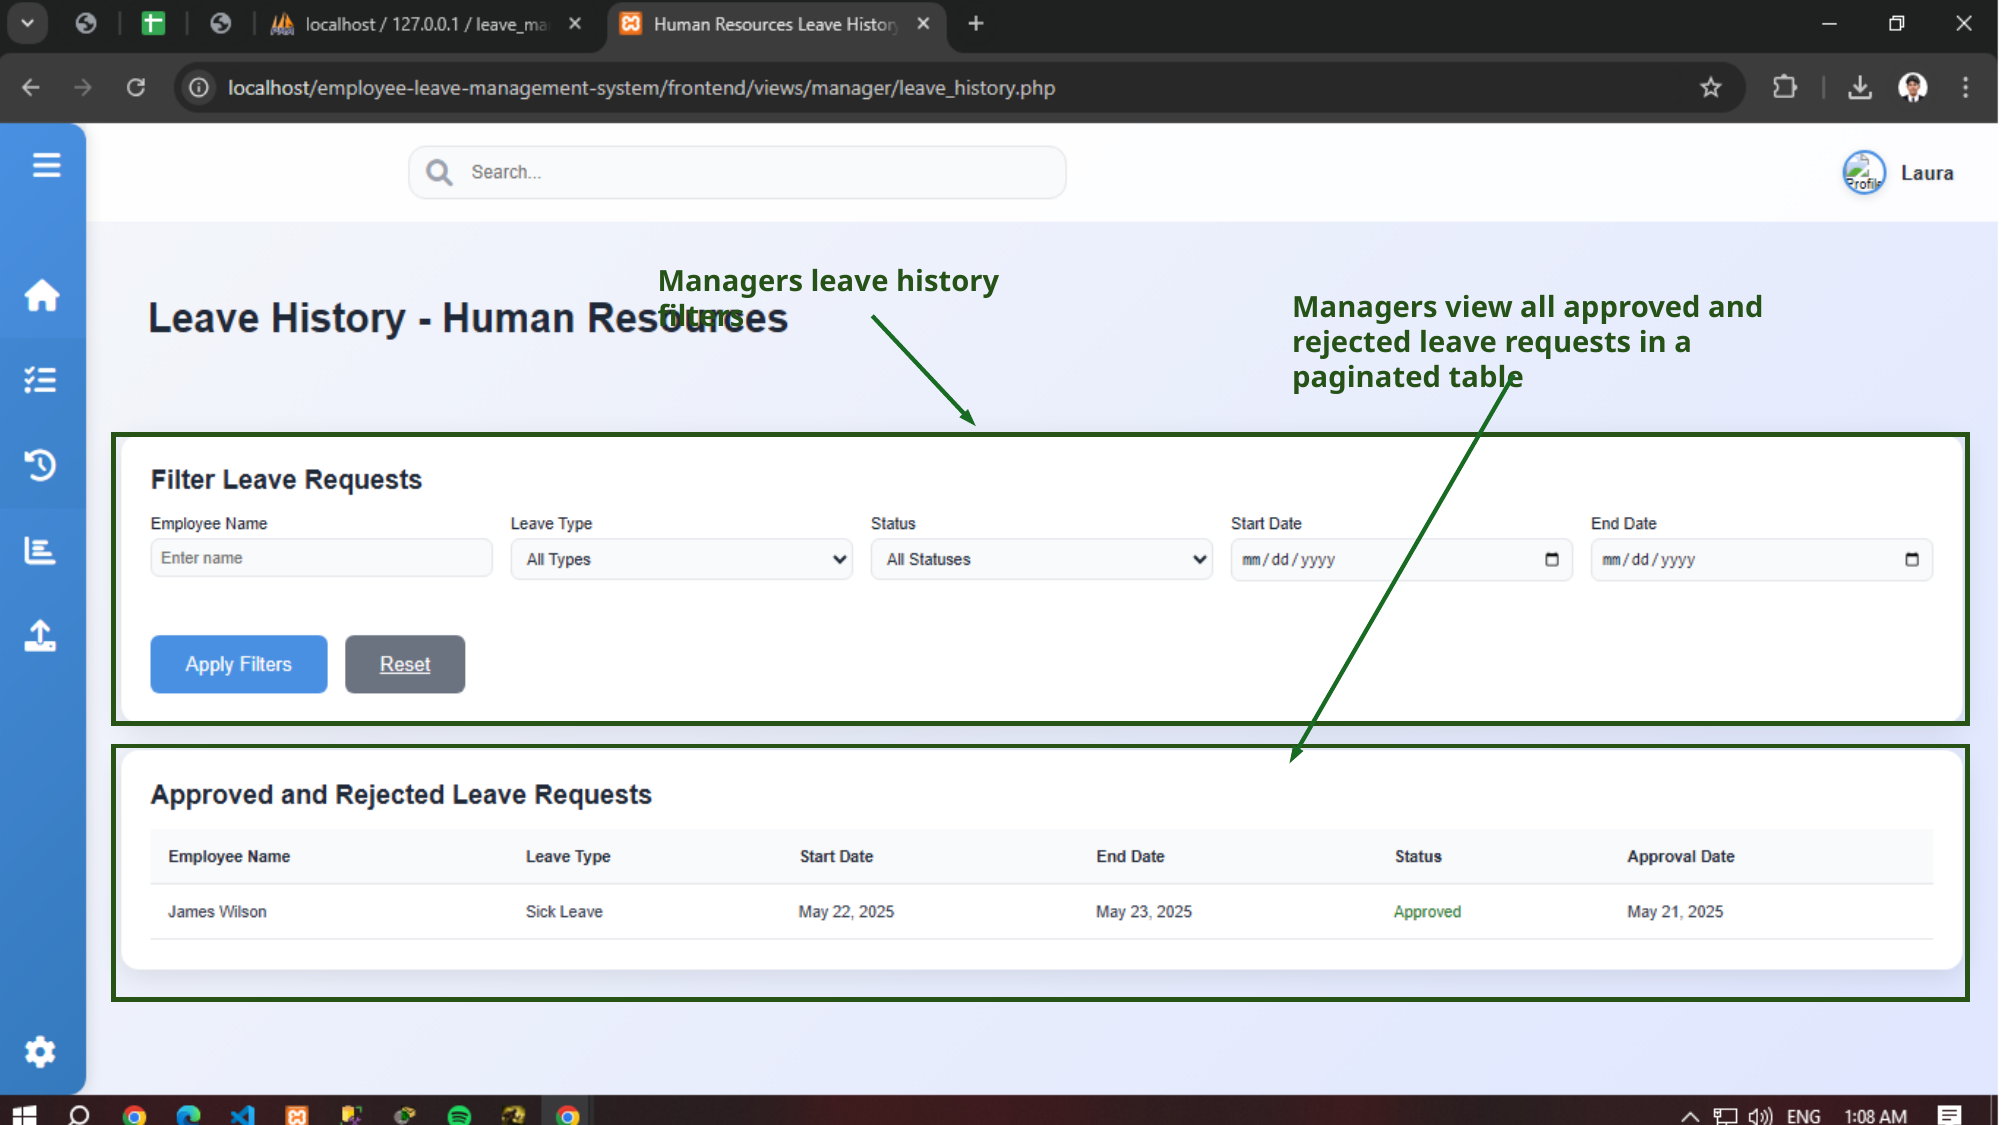

Managers leave history filters
Managers view all approved and rejected leave requests in a paginated table